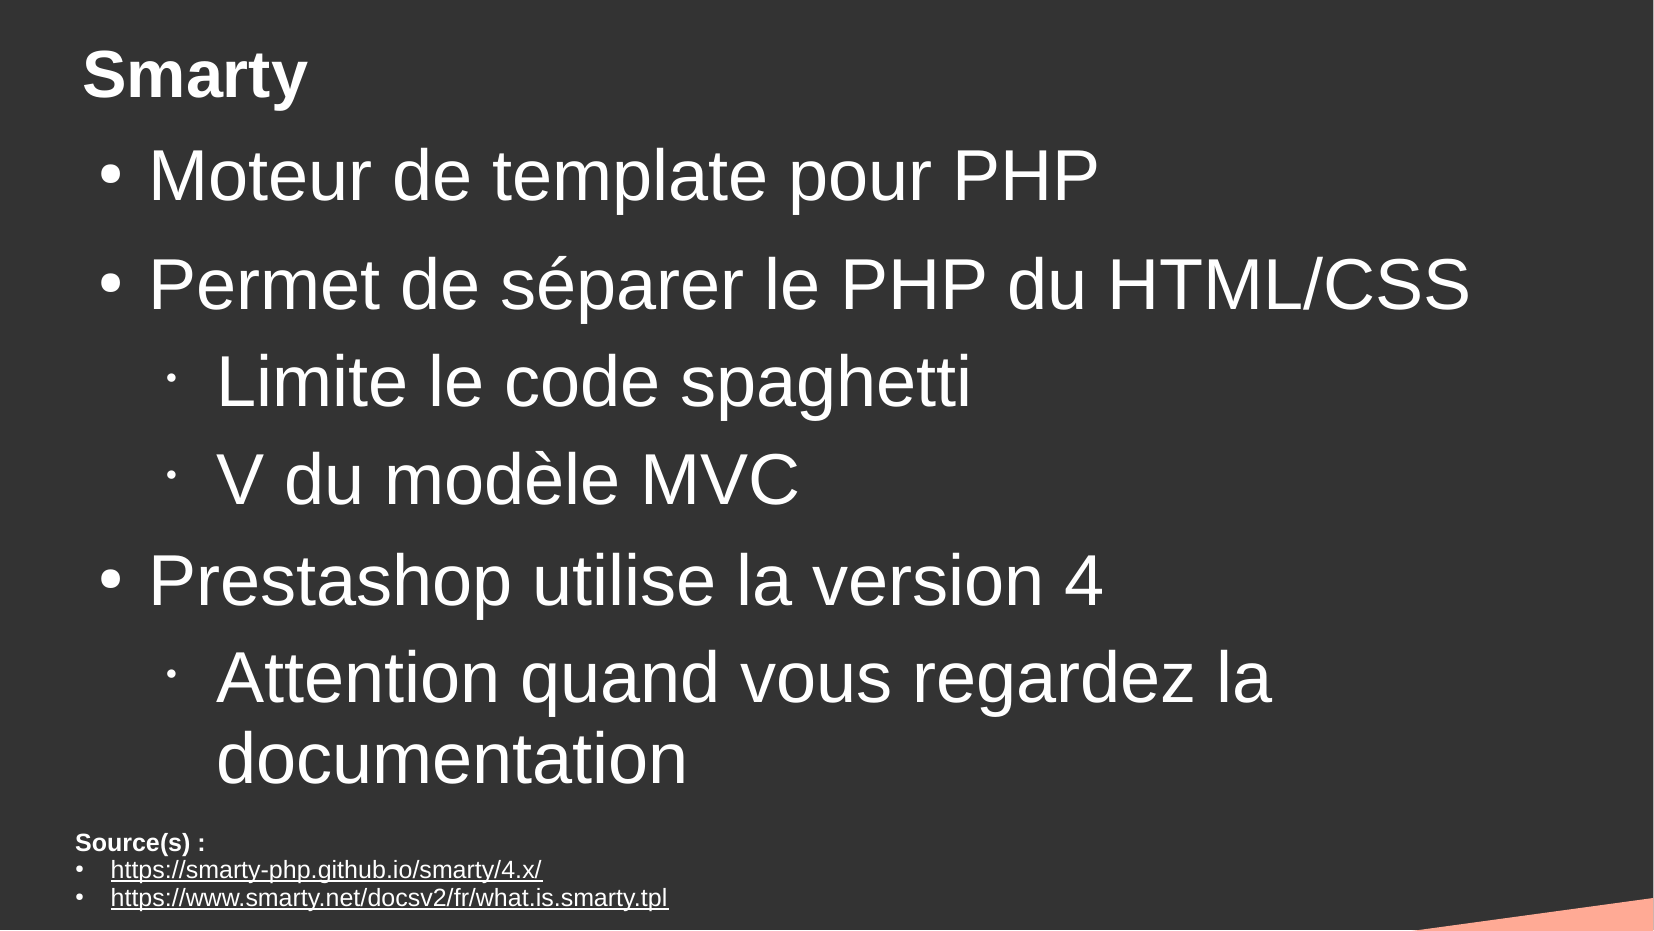

# Smarty
Moteur de template pour PHP
Permet de séparer le PHP du HTML/CSS
Limite le code spaghetti
V du modèle MVC
Prestashop utilise la version 4
Attention quand vous regardez la documentation
Source(s) :
https://smarty-php.github.io/smarty/4.x/
https://www.smarty.net/docsv2/fr/what.is.smarty.tpl